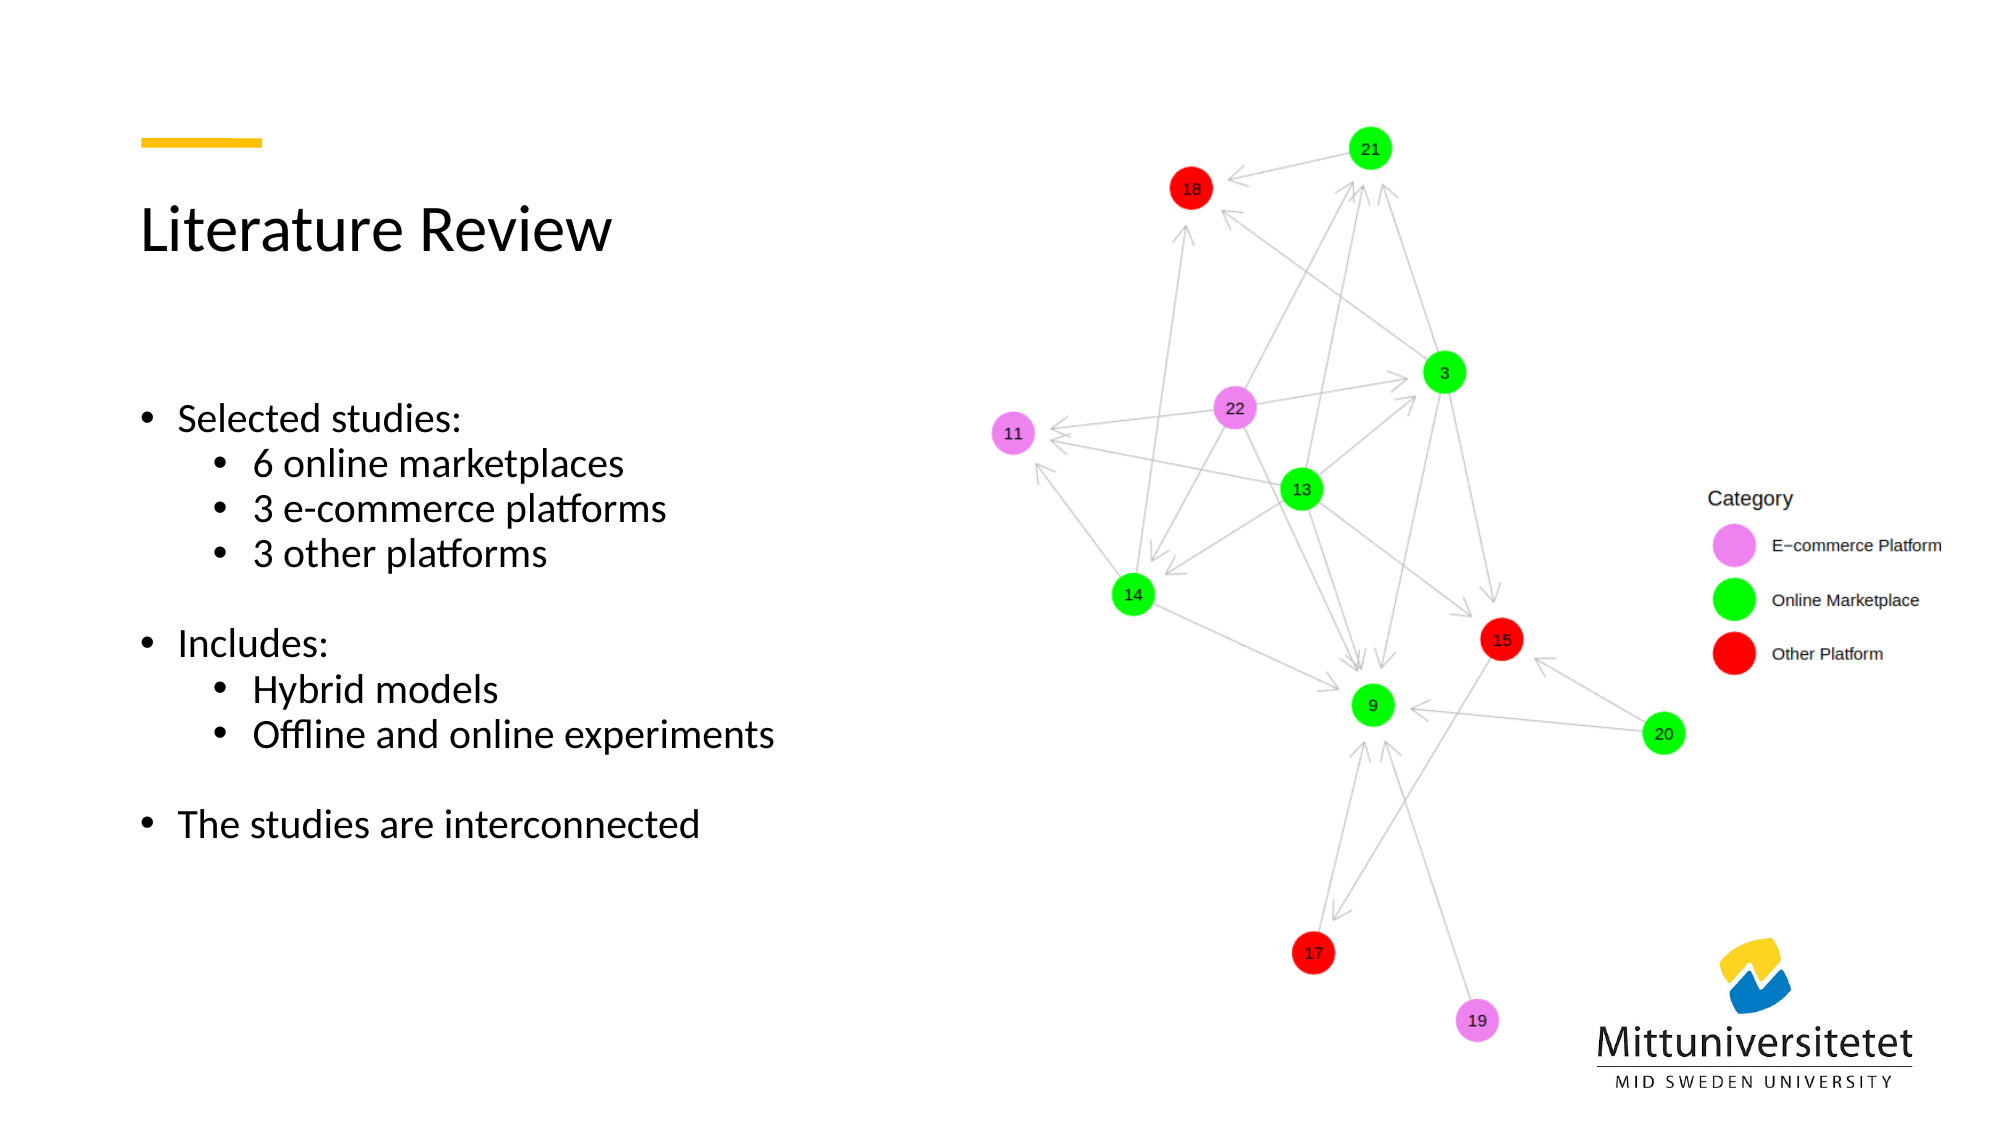

# Literature Review
Selected studies:
6 online marketplaces
3 e-commerce platforms
3 other platforms
Includes:
Hybrid models
Offline and online experiments
The studies are interconnected